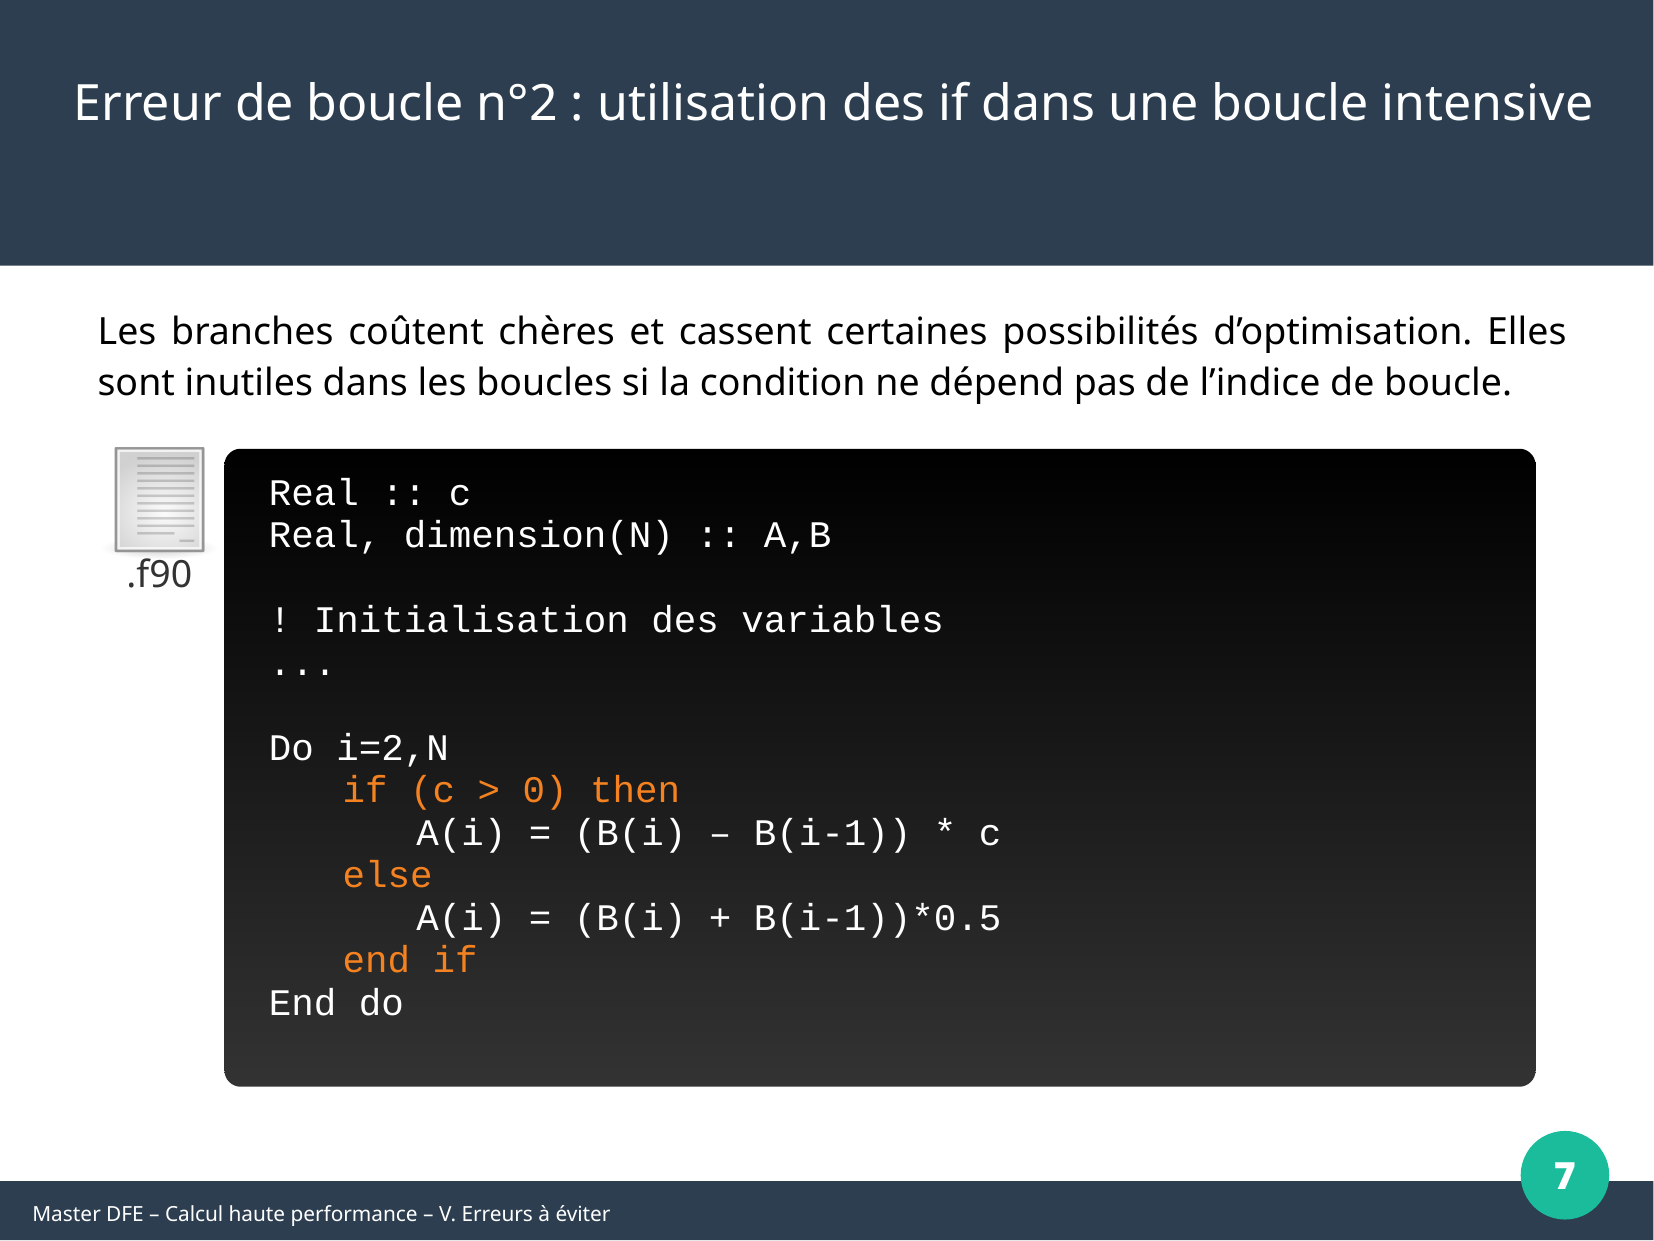

Erreur de boucle n°2 : utilisation des if dans une boucle intensive
Les branches coûtent chères et cassent certaines possibilités d’optimisation. Elles sont inutiles dans les boucles si la condition ne dépend pas de l’indice de boucle.
Real :: c
Real, dimension(N) :: A,B
! Initialisation des variables
...
Do i=2,N
	if (c > 0) then
		A(i) = (B(i) – B(i-1)) * c
	else
		A(i) = (B(i) + B(i-1))*0.5
	end if
End do
.f90
7
Master DFE – Calcul haute performance – V. Erreurs à éviter